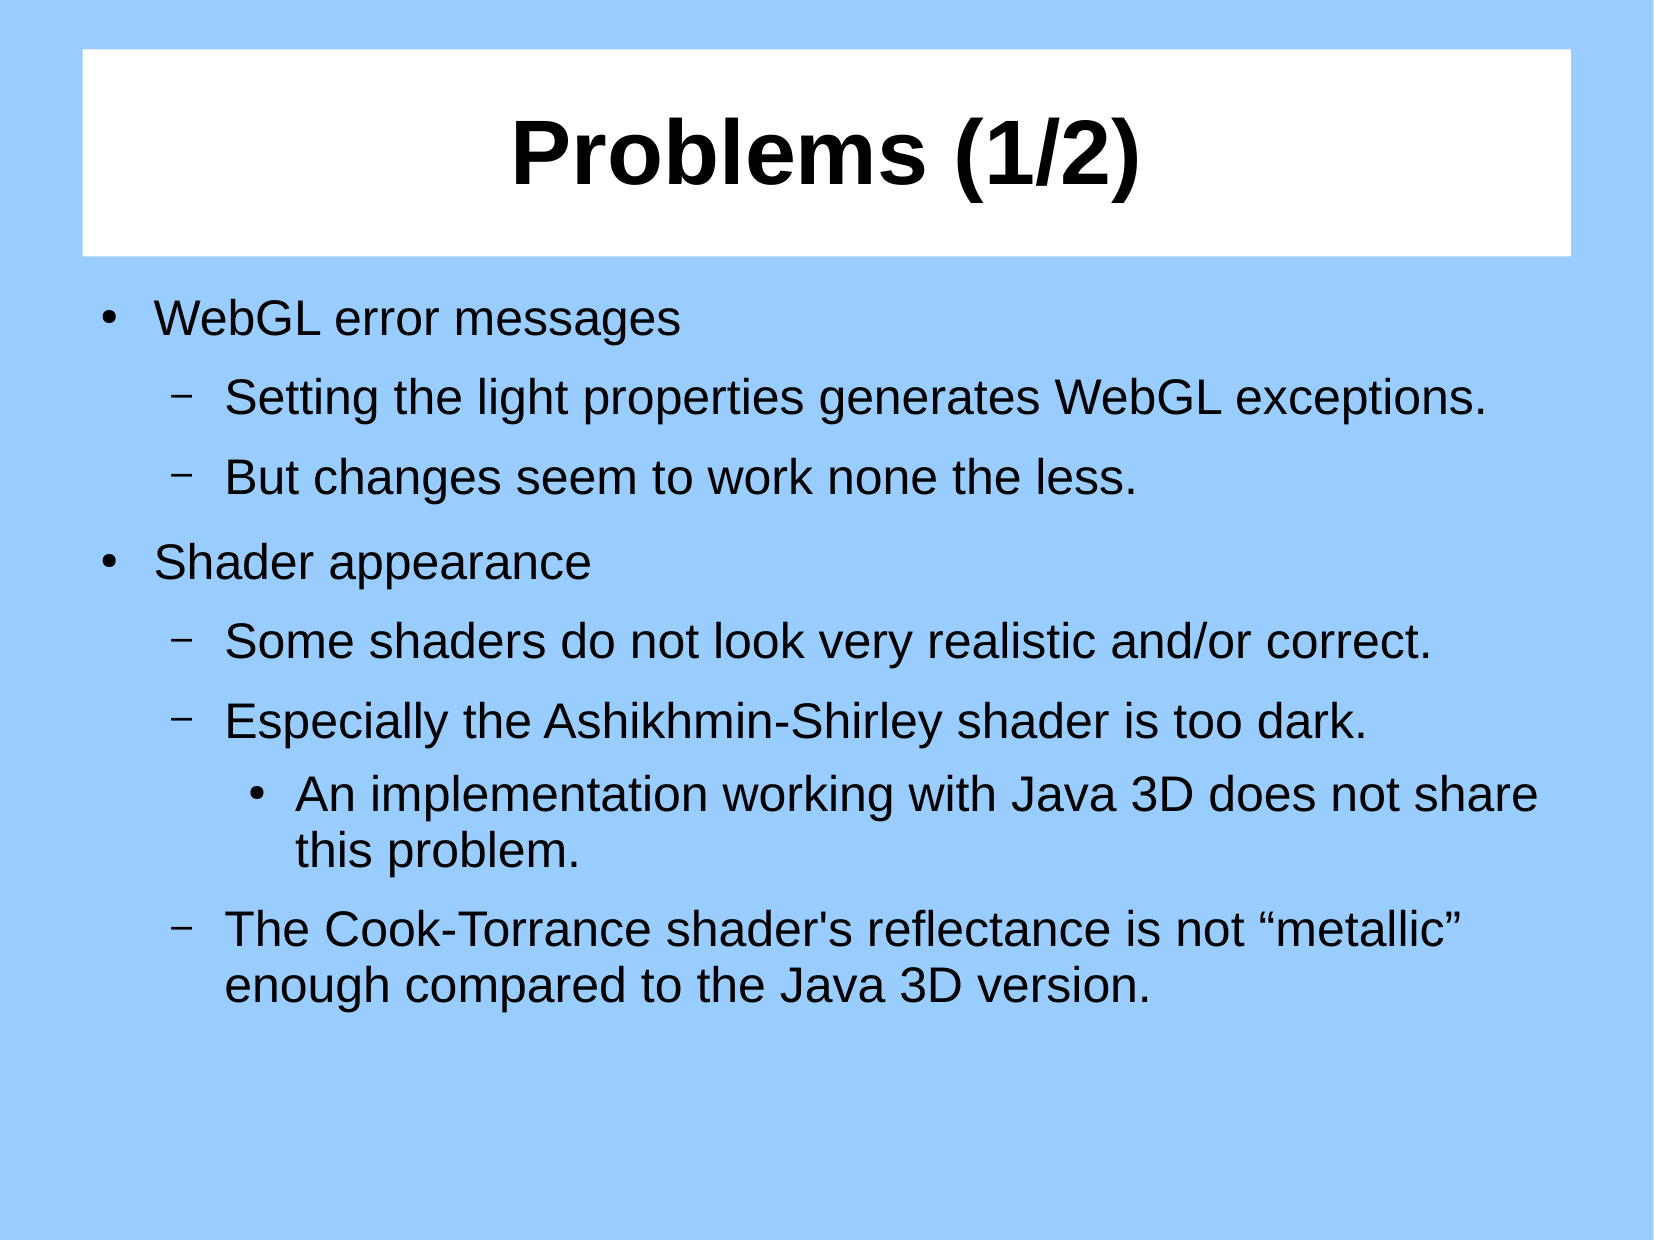

# Problems (1/2)
WebGL error messages
Setting the light properties generates WebGL exceptions.
But changes seem to work none the less.
Shader appearance
Some shaders do not look very realistic and/or correct.
Especially the Ashikhmin-Shirley shader is too dark.
An implementation working with Java 3D does not share this problem.
The Cook-Torrance shader's reflectance is not “metallic” enough compared to the Java 3D version.